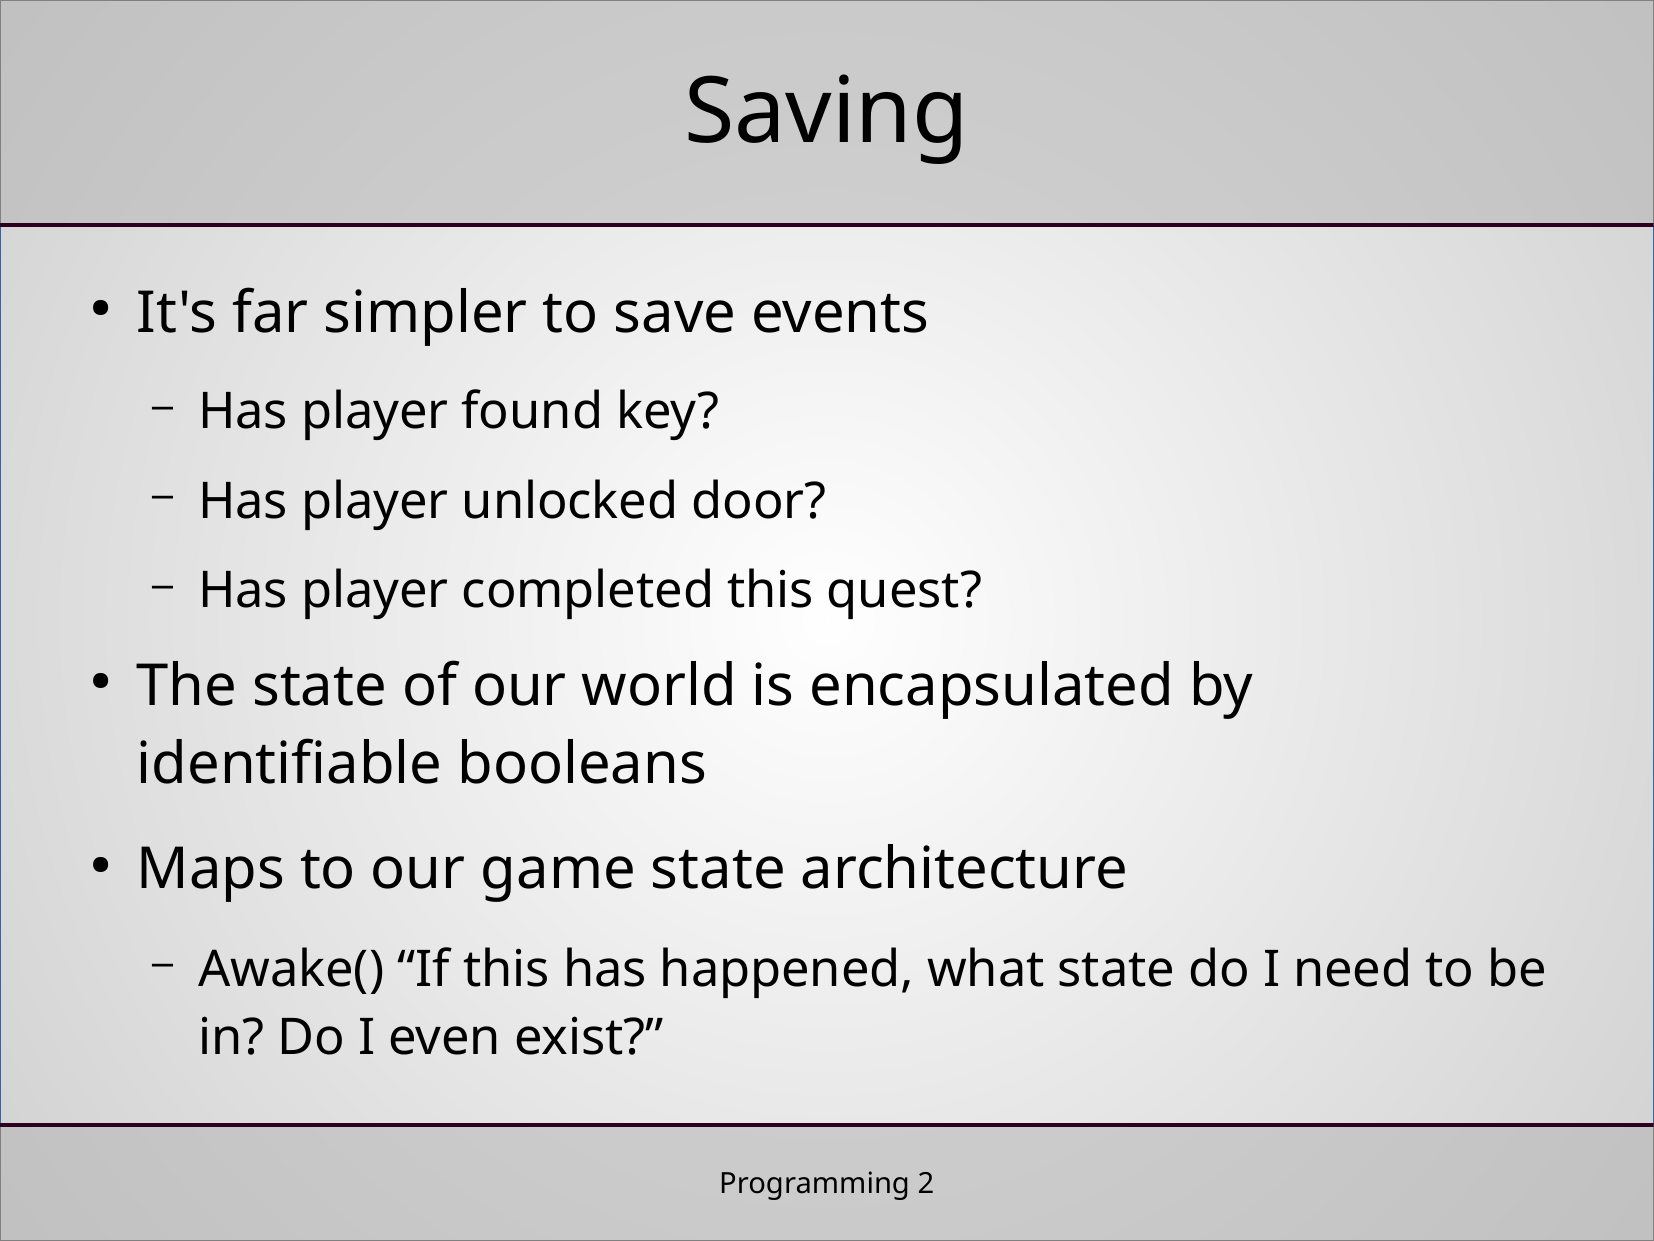

# Saving
It's far simpler to save events
Has player found key?
Has player unlocked door?
Has player completed this quest?
The state of our world is encapsulated by identifiable booleans
Maps to our game state architecture
Awake() “If this has happened, what state do I need to be in? Do I even exist?”